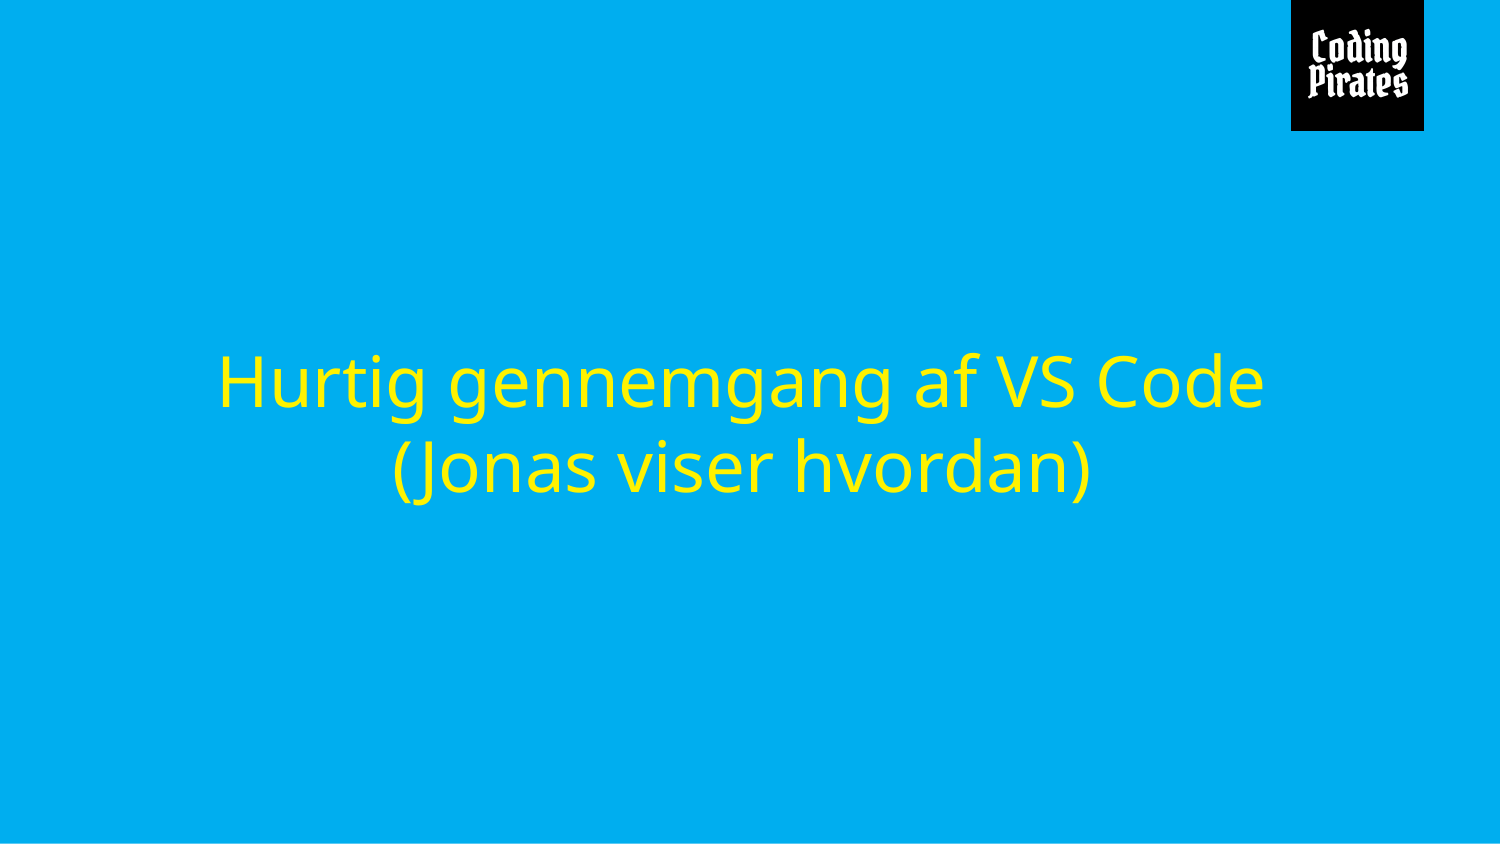

# Hurtig gennemgang af VS Code (Jonas viser hvordan)